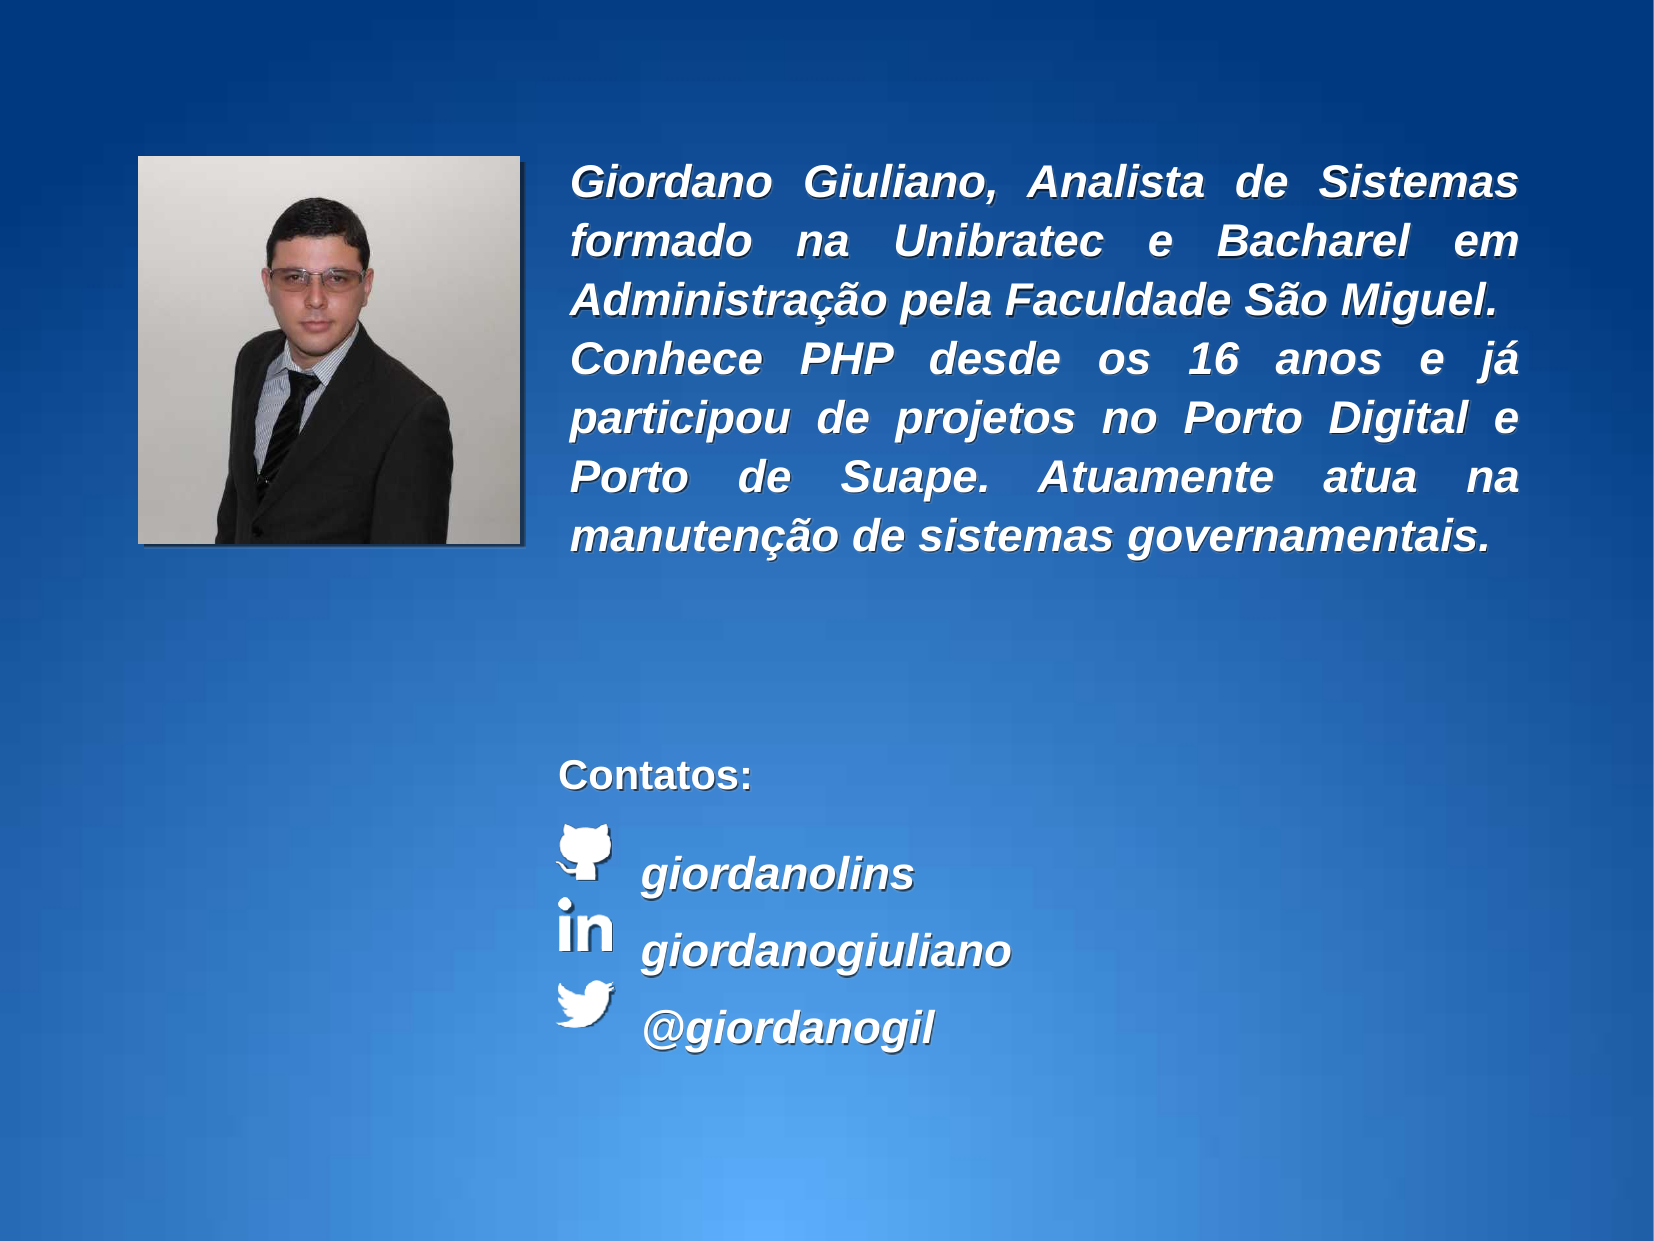

Giordano Giuliano, Analista de Sistemas formado na Unibratec e Bacharel em Administração pela Faculdade São Miguel.
Conhece PHP desde os 16 anos e já participou de projetos no Porto Digital e Porto de Suape. Atuamente atua na manutenção de sistemas governamentais.
Contatos:
giordanolins
giordanogiuliano
@giordanogil